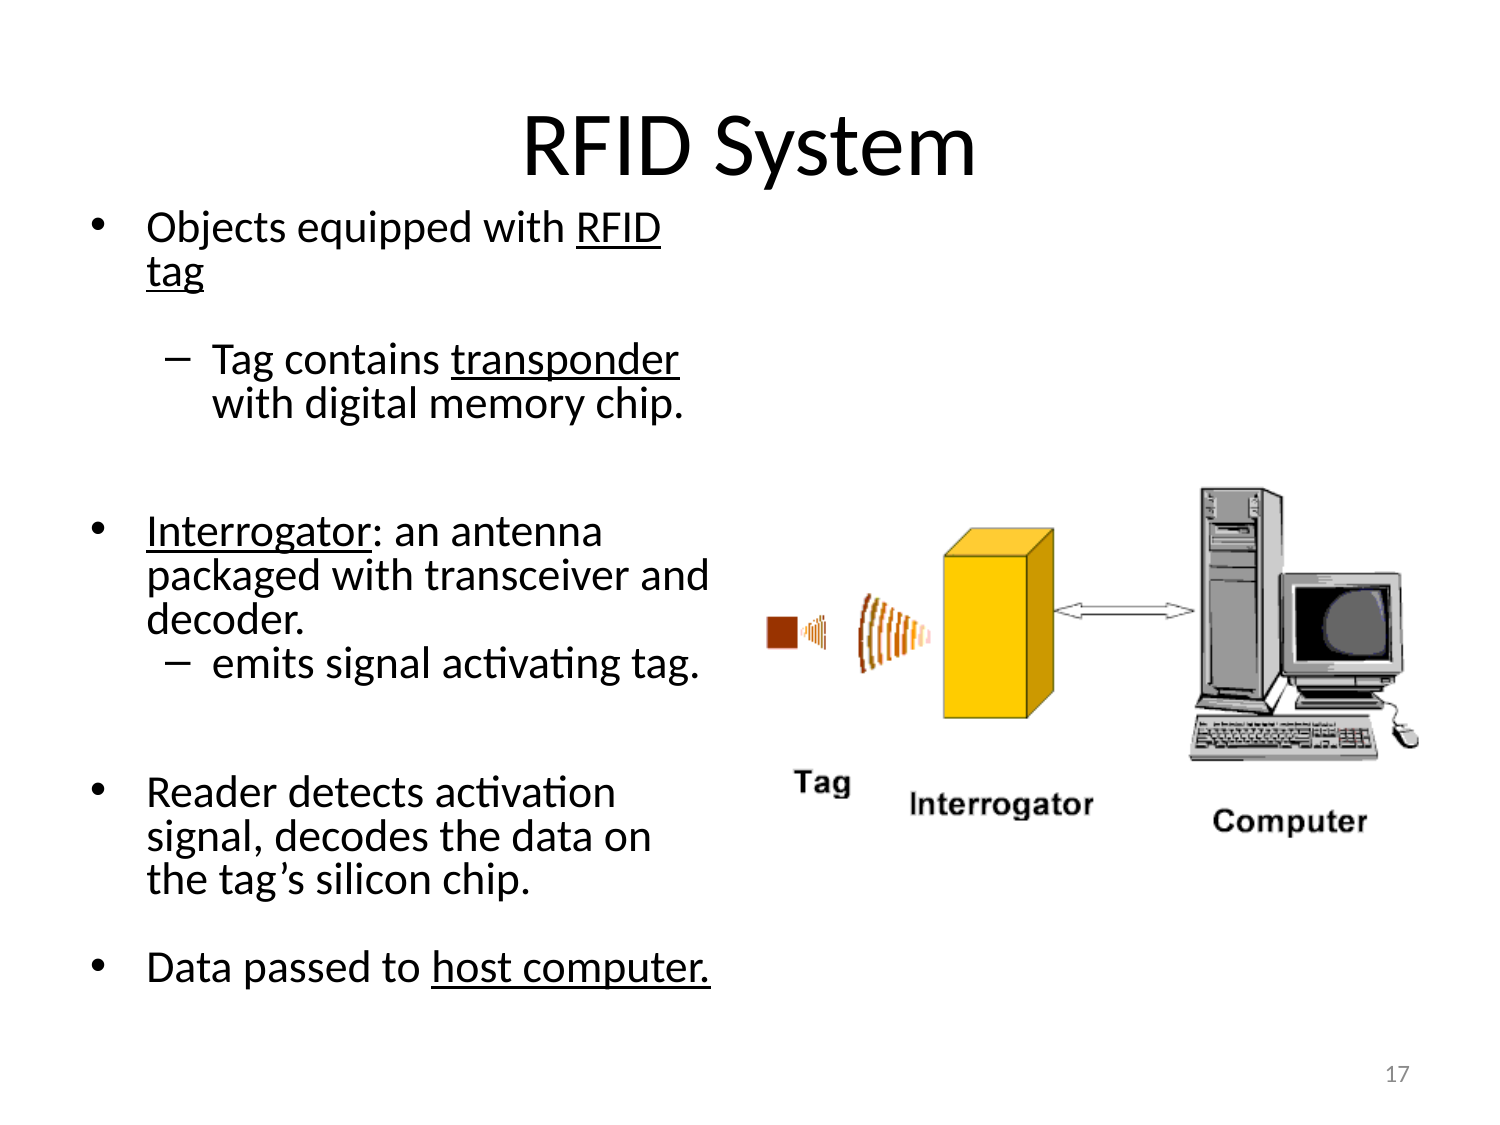

# RFID System
Objects equipped with RFID tag
Tag contains transponder with digital memory chip.
Interrogator: an antenna packaged with transceiver and decoder.
emits signal activating tag.
Reader detects activation signal, decodes the data on the tag’s silicon chip.
Data passed to host computer.